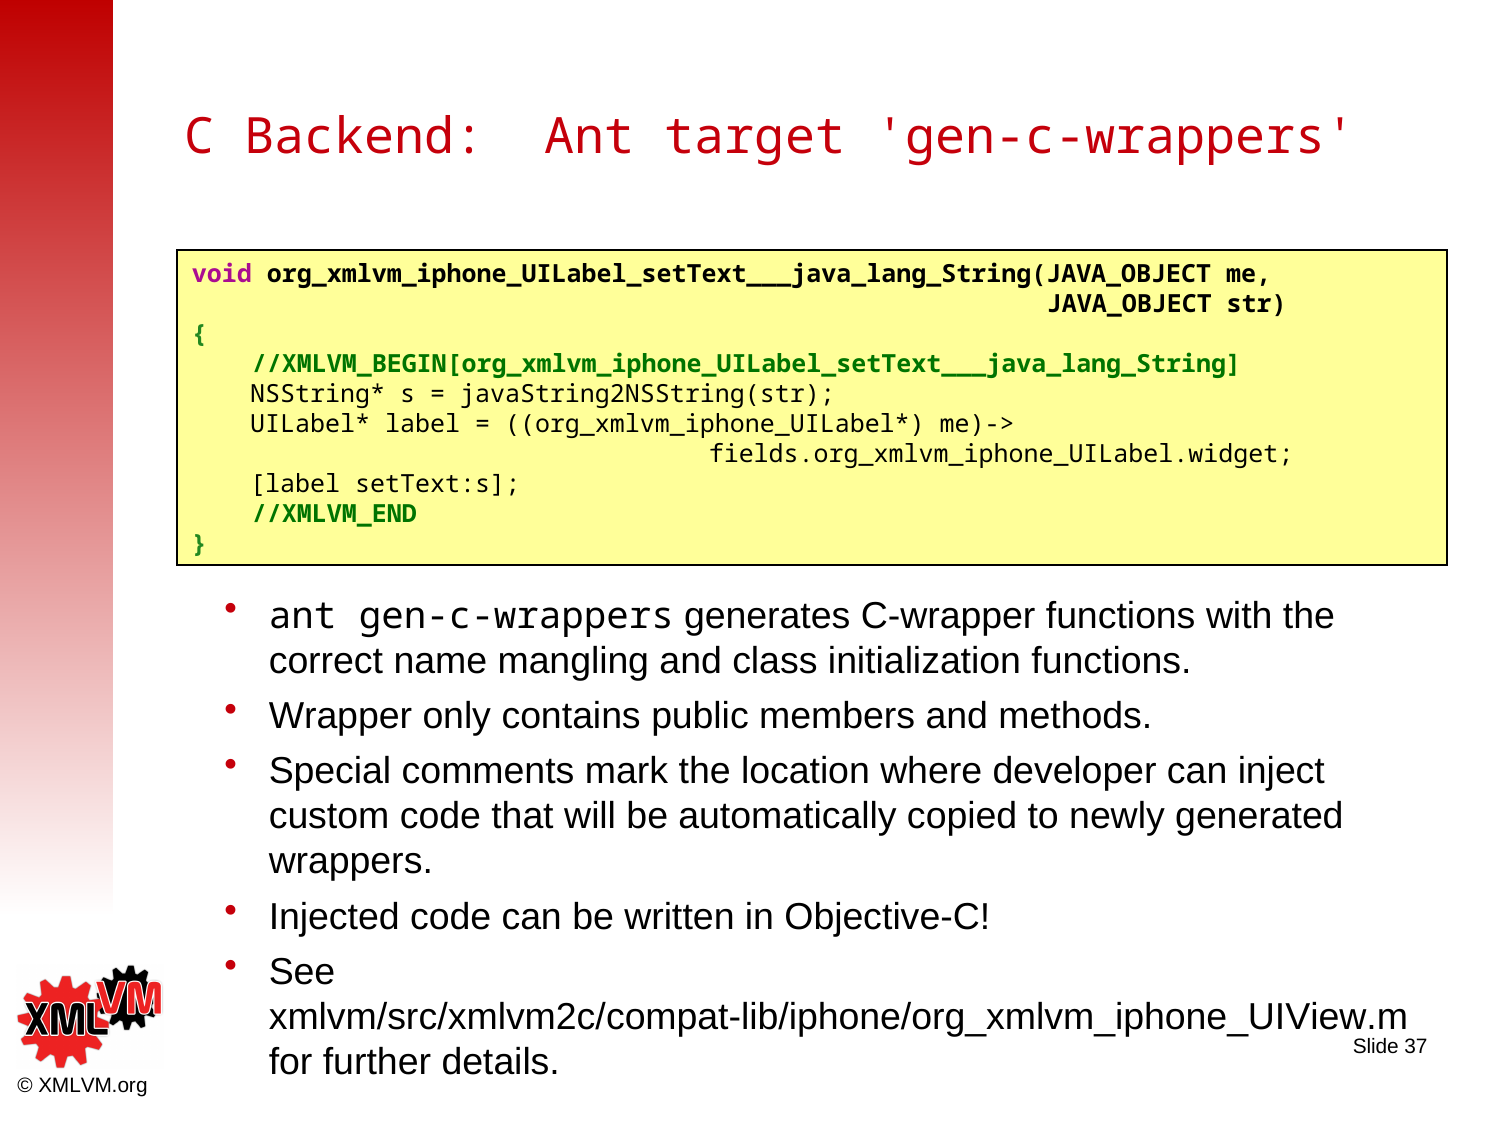

# C Backend: Ant target 'gen-c-wrappers'
void org_xmlvm_iphone_UILabel_setText___java_lang_String(JAVA_OBJECT me,
 JAVA_OBJECT str)
{
 //XMLVM_BEGIN[org_xmlvm_iphone_UILabel_setText___java_lang_String]
	NSString* s = javaString2NSString(str);
	UILabel* label = ((org_xmlvm_iphone_UILabel*) me)->
								fields.org_xmlvm_iphone_UILabel.widget;
	[label setText:s];
 //XMLVM_END
}
ant gen-c-wrappers generates C-wrapper functions with the correct name mangling and class initialization functions.
Wrapper only contains public members and methods.
Special comments mark the location where developer can inject custom code that will be automatically copied to newly generated wrappers.
Injected code can be written in Objective-C!
See xmlvm/src/xmlvm2c/compat-lib/iphone/org_xmlvm_iphone_UIView.m for further details.